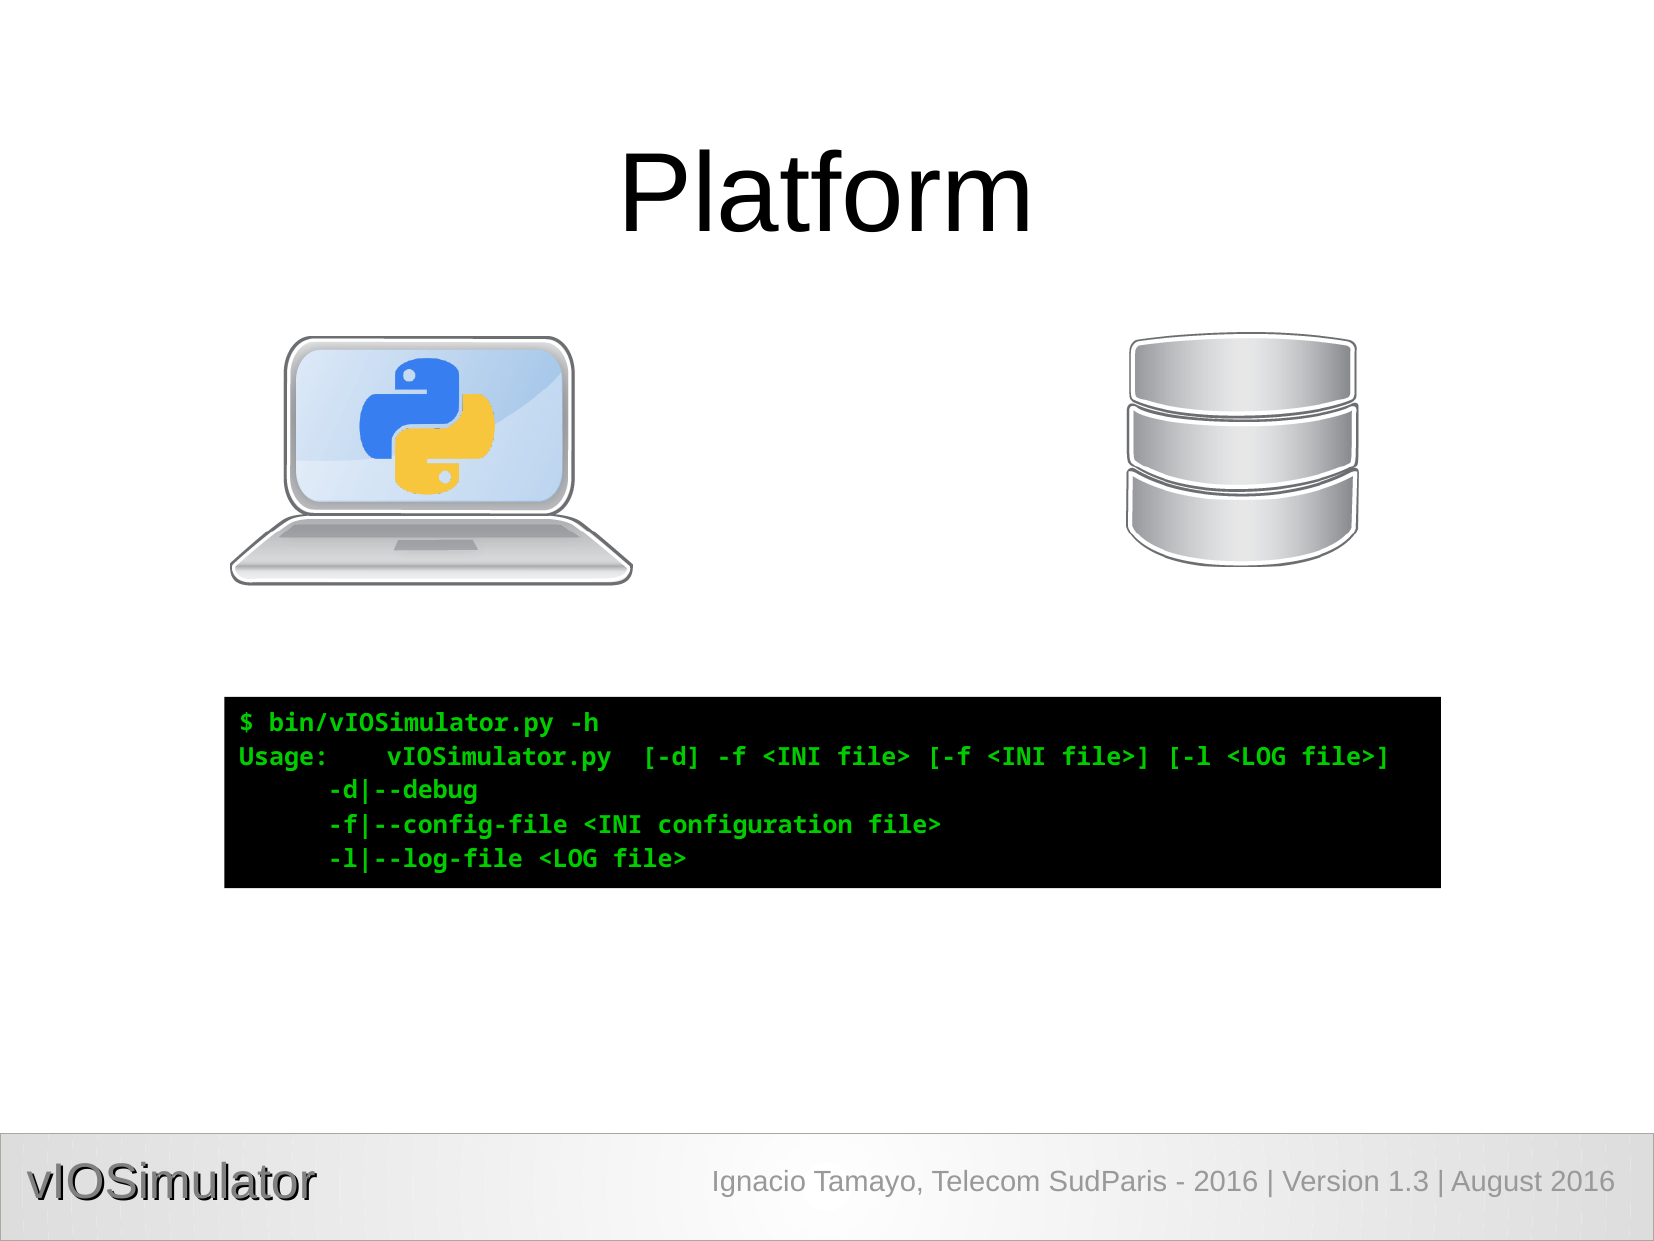

# Platform
$ bin/vIOSimulator.py -h
Usage: 	vIOSimulator.py [-d] -f <INI file> [-f <INI file>] [-l <LOG file>]
	 -d|--debug
	 -f|--config-file <INI configuration file>
	 -l|--log-file <LOG file>
vIOSimulator
Ignacio Tamayo, Telecom SudParis - 2016 | Version 1.3 | August 2016